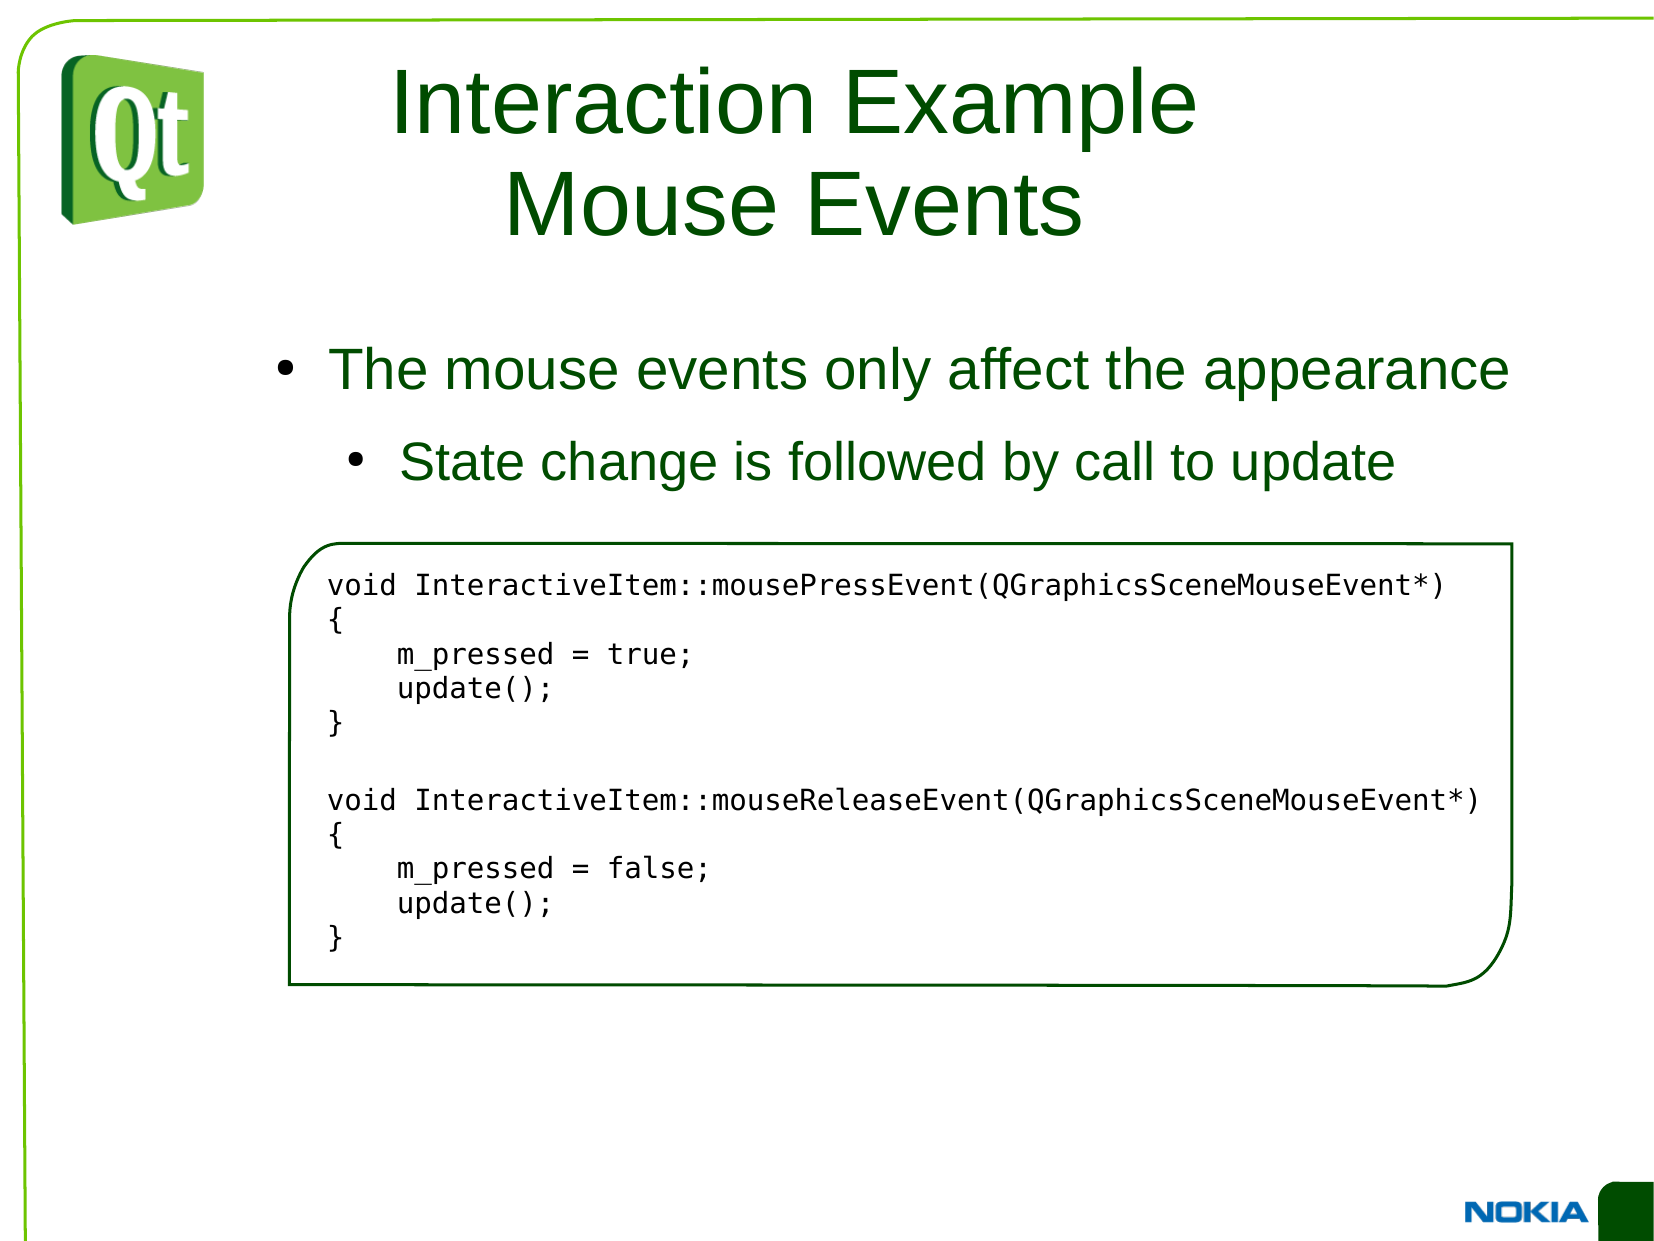

# Interaction Example Mouse Events
The mouse events only affect the appearance
State change is followed by call to update
void InteractiveItem::mousePressEvent(QGraphicsSceneMouseEvent*)
{
 m_pressed = true;
 update();
}
void InteractiveItem::mouseReleaseEvent(QGraphicsSceneMouseEvent*)
{
 m_pressed = false;
 update();
}